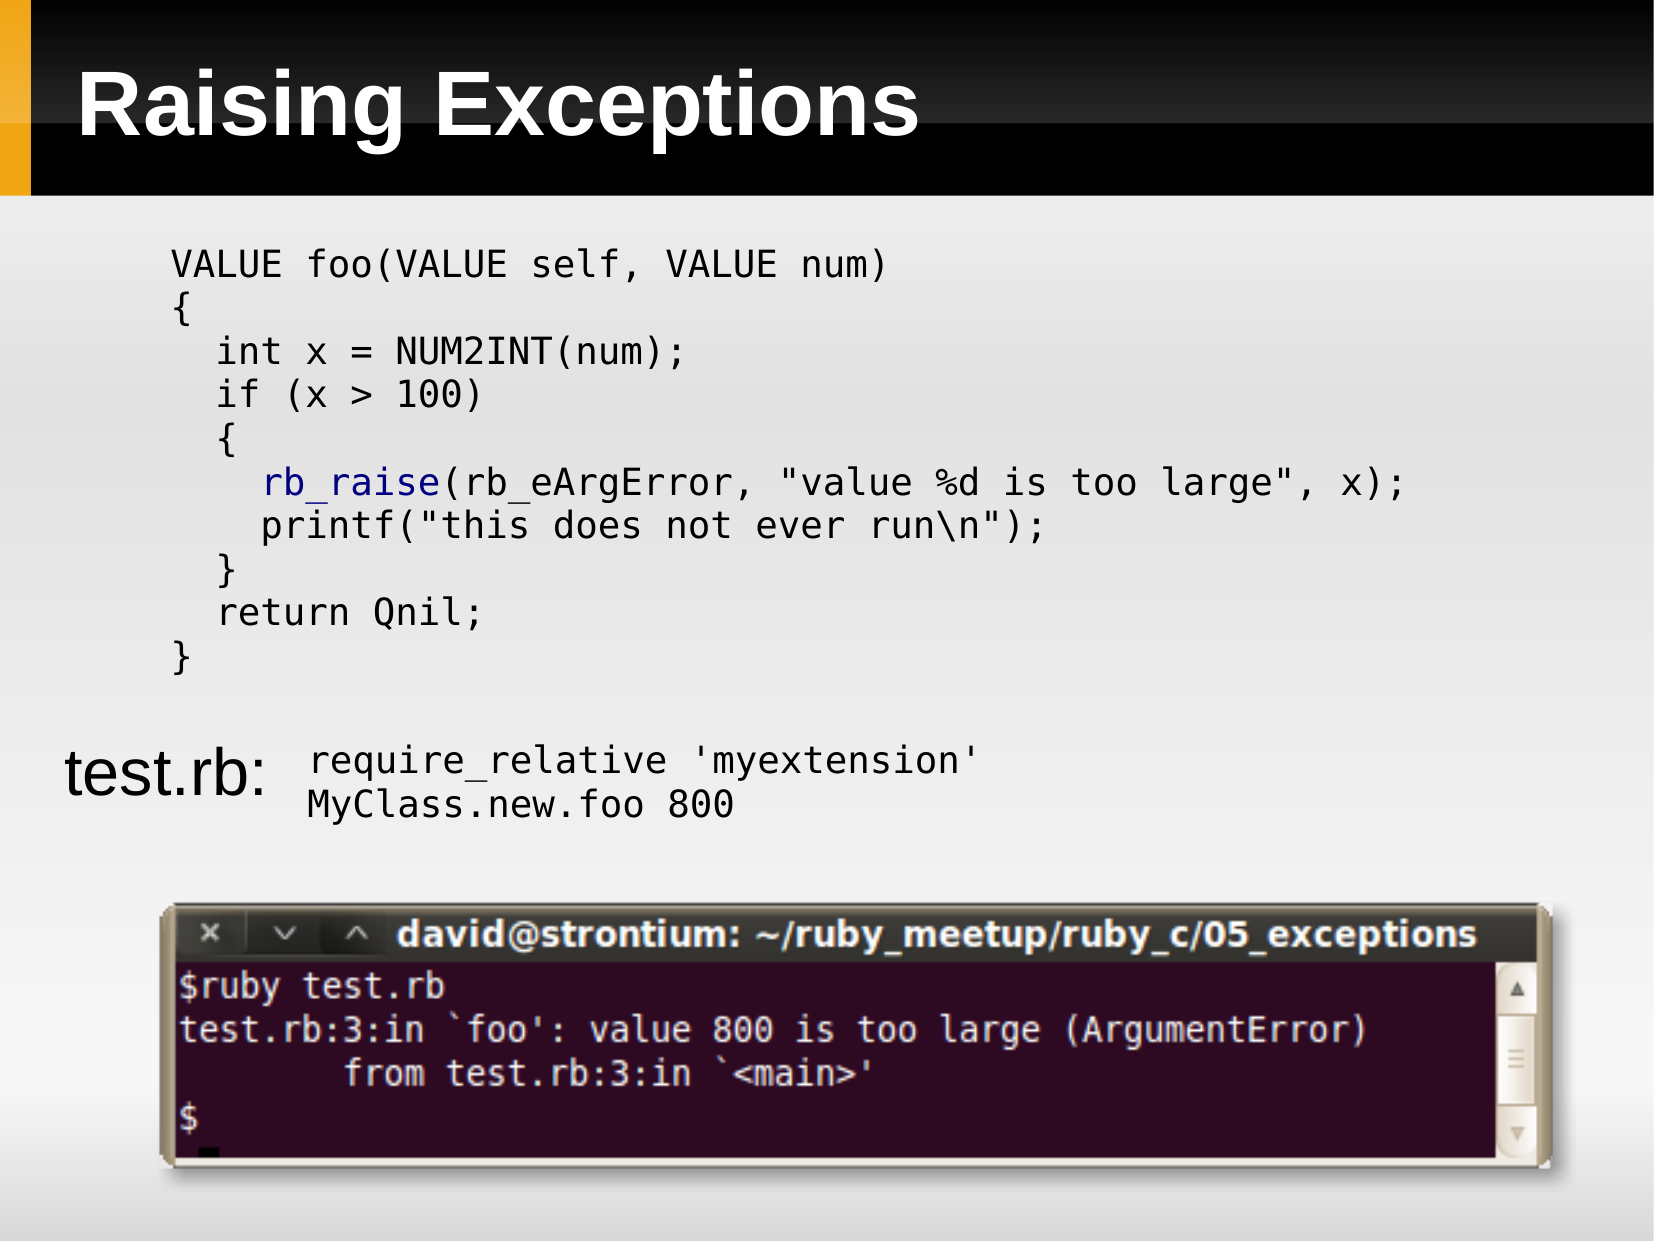

# Raising Exceptions
VALUE foo(VALUE self, VALUE num)
{
 int x = NUM2INT(num);
 if (x > 100)
 {
 rb_raise(rb_eArgError, "value %d is too large", x);
 printf("this does not ever run\n");
 }
 return Qnil;
}
test.rb:
require_relative 'myextension'
MyClass.new.foo 800